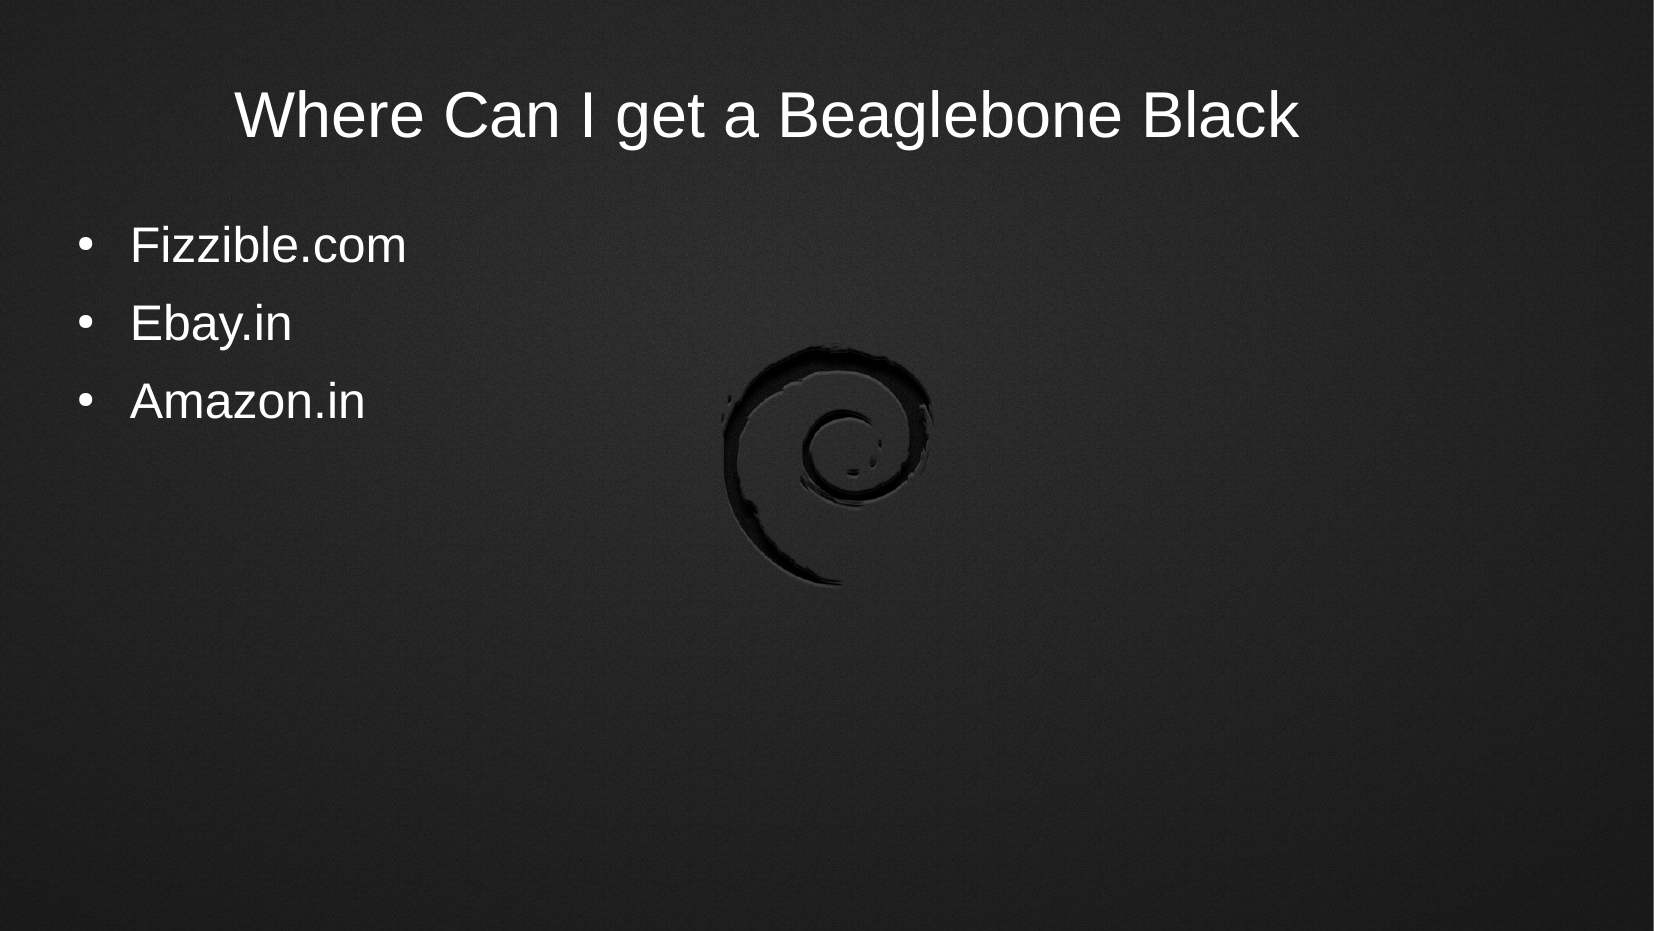

# Where Can I get a Beaglebone Black
Fizzible.com
Ebay.in
Amazon.in